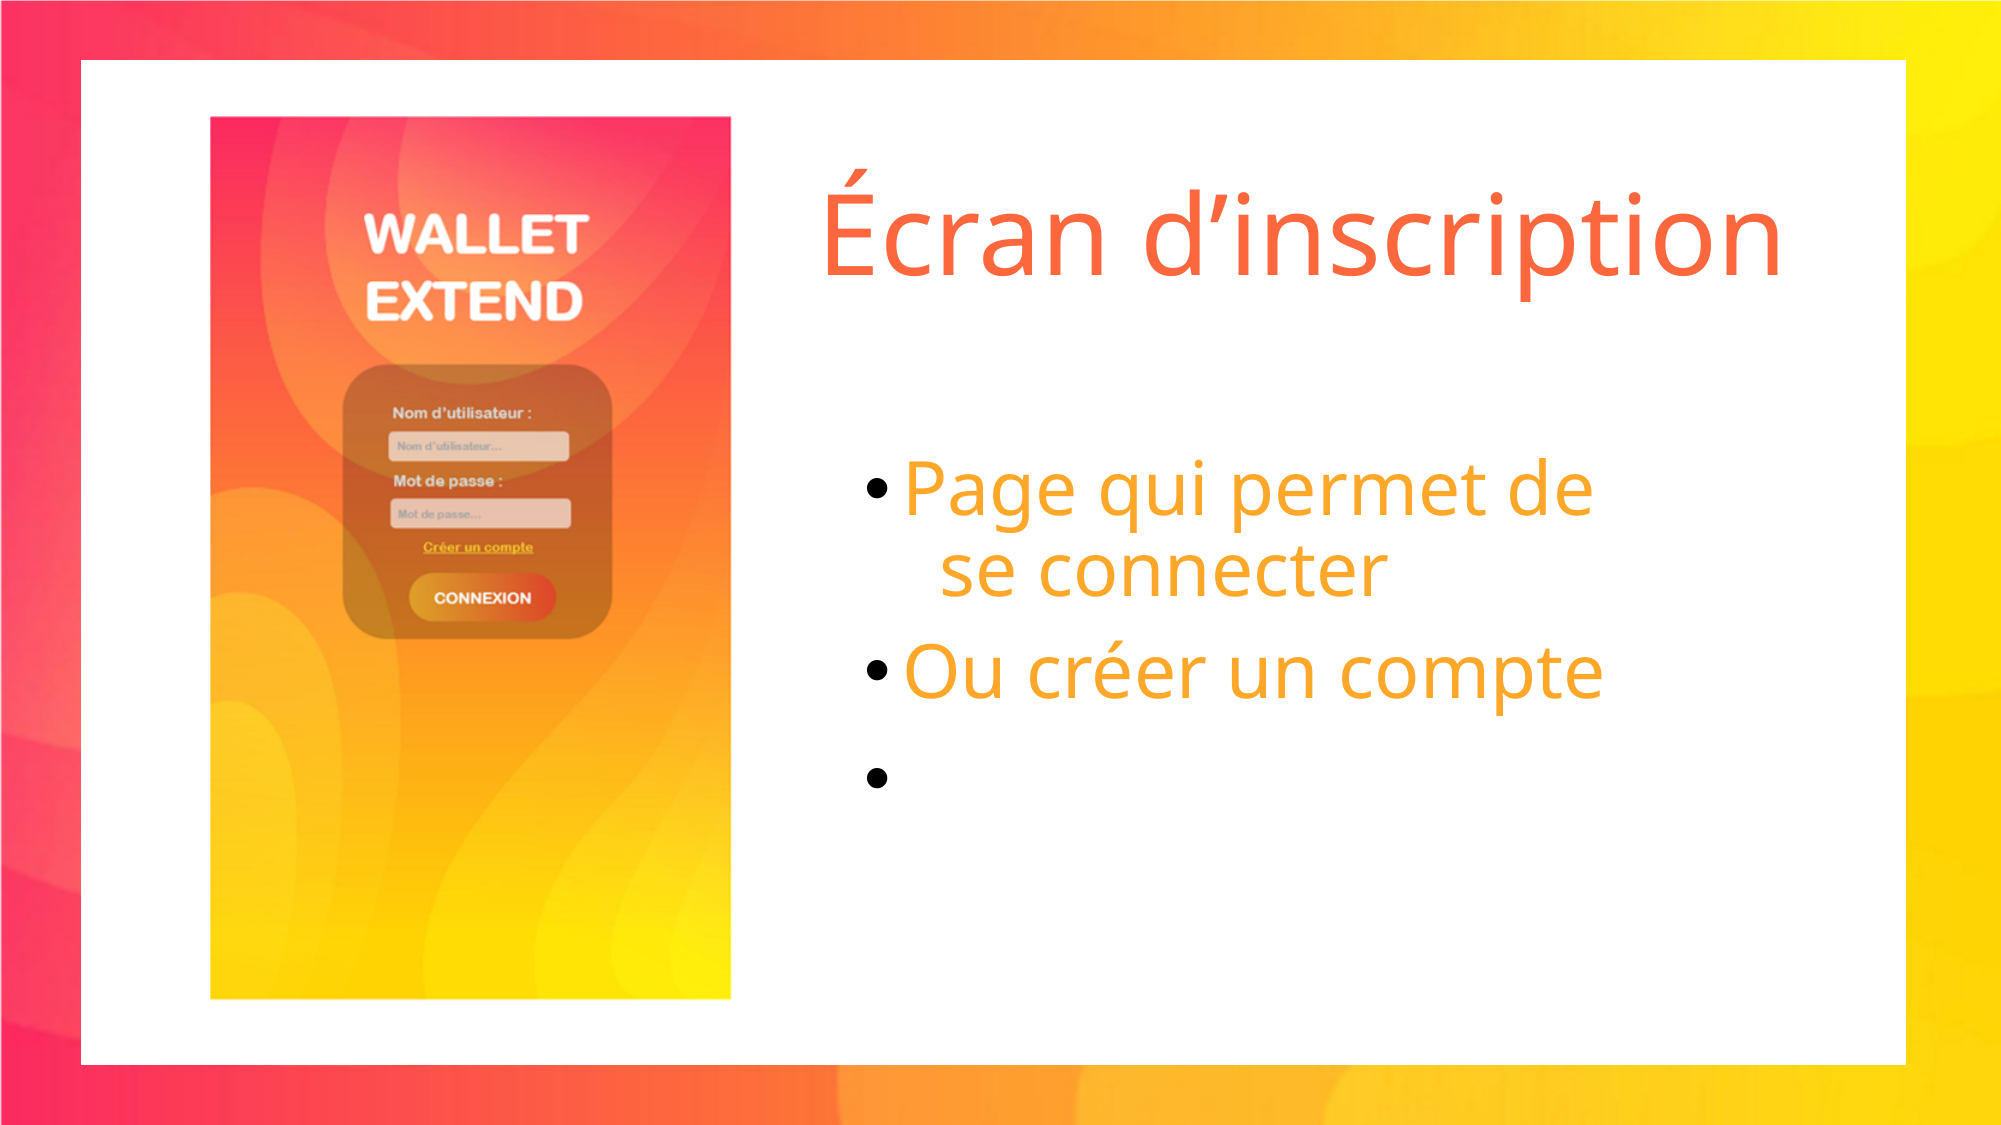

# VI- Croquis et design de l’application
Écran d’inscription
Page qui permet de se connecter
Ou créer un compte